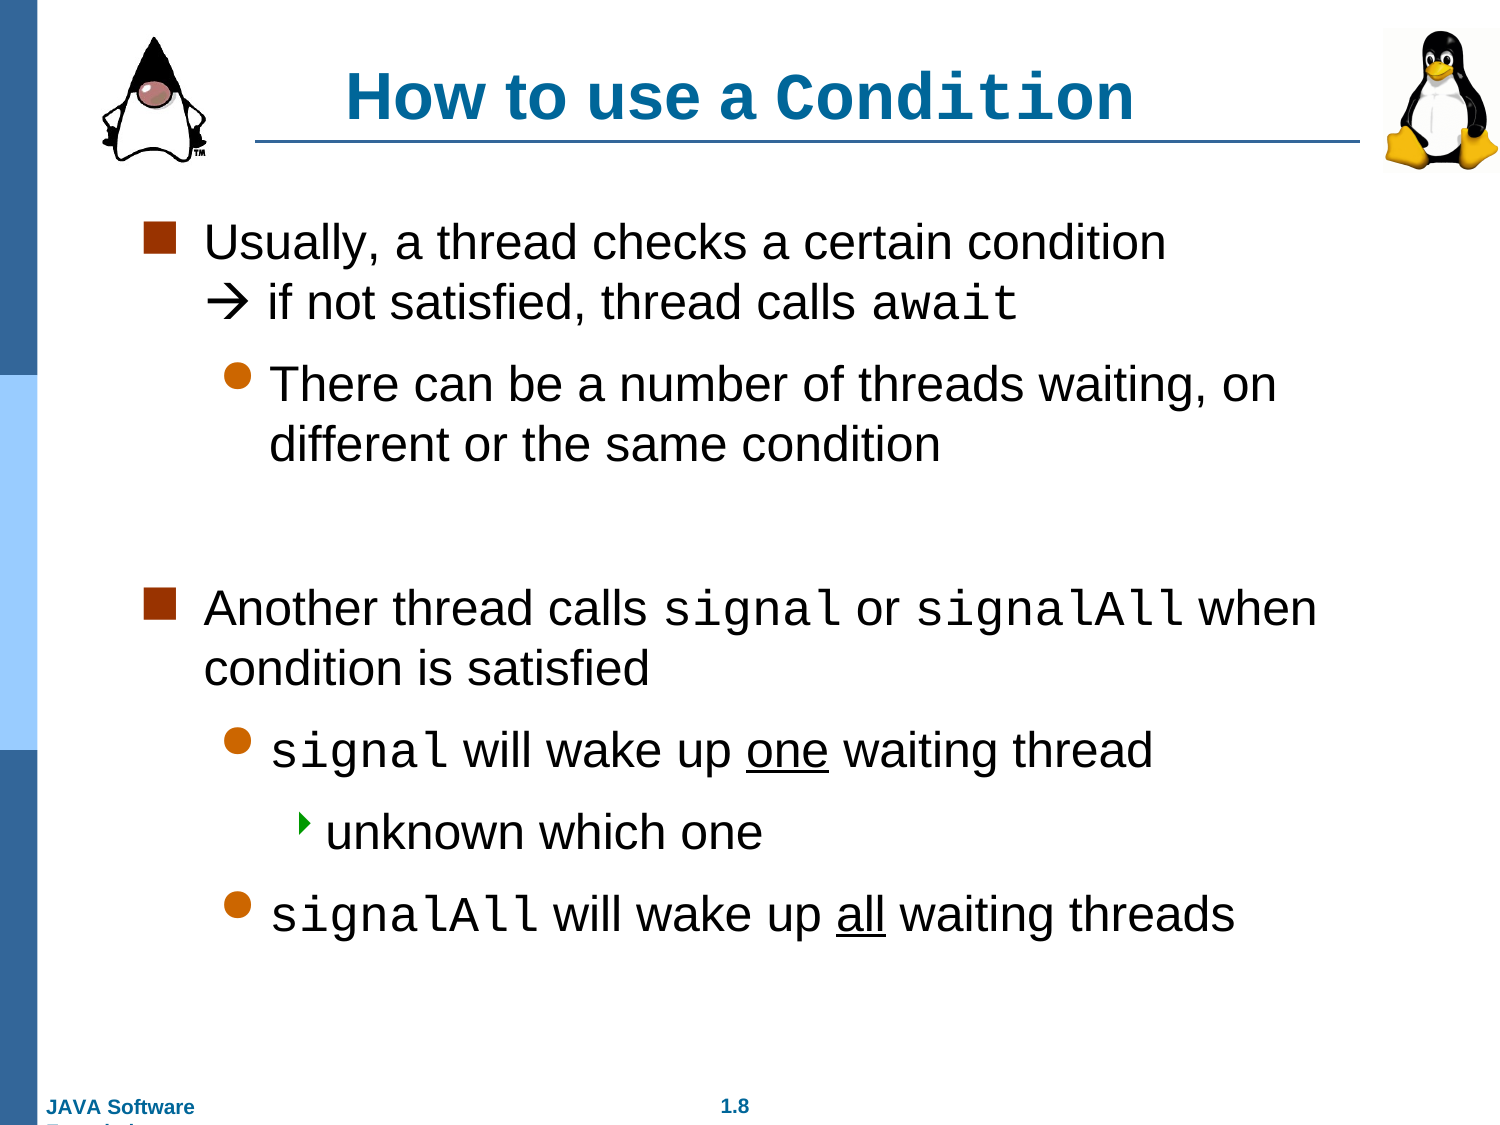

# How to use a Condition
Usually, a thread checks a certain condition
 if not satisfied, thread calls await
There can be a number of threads waiting, on different or the same condition
Another thread calls signal or signalAll when condition is satisfied
signal will wake up one waiting thread
unknown which one
signalAll will wake up all waiting threads